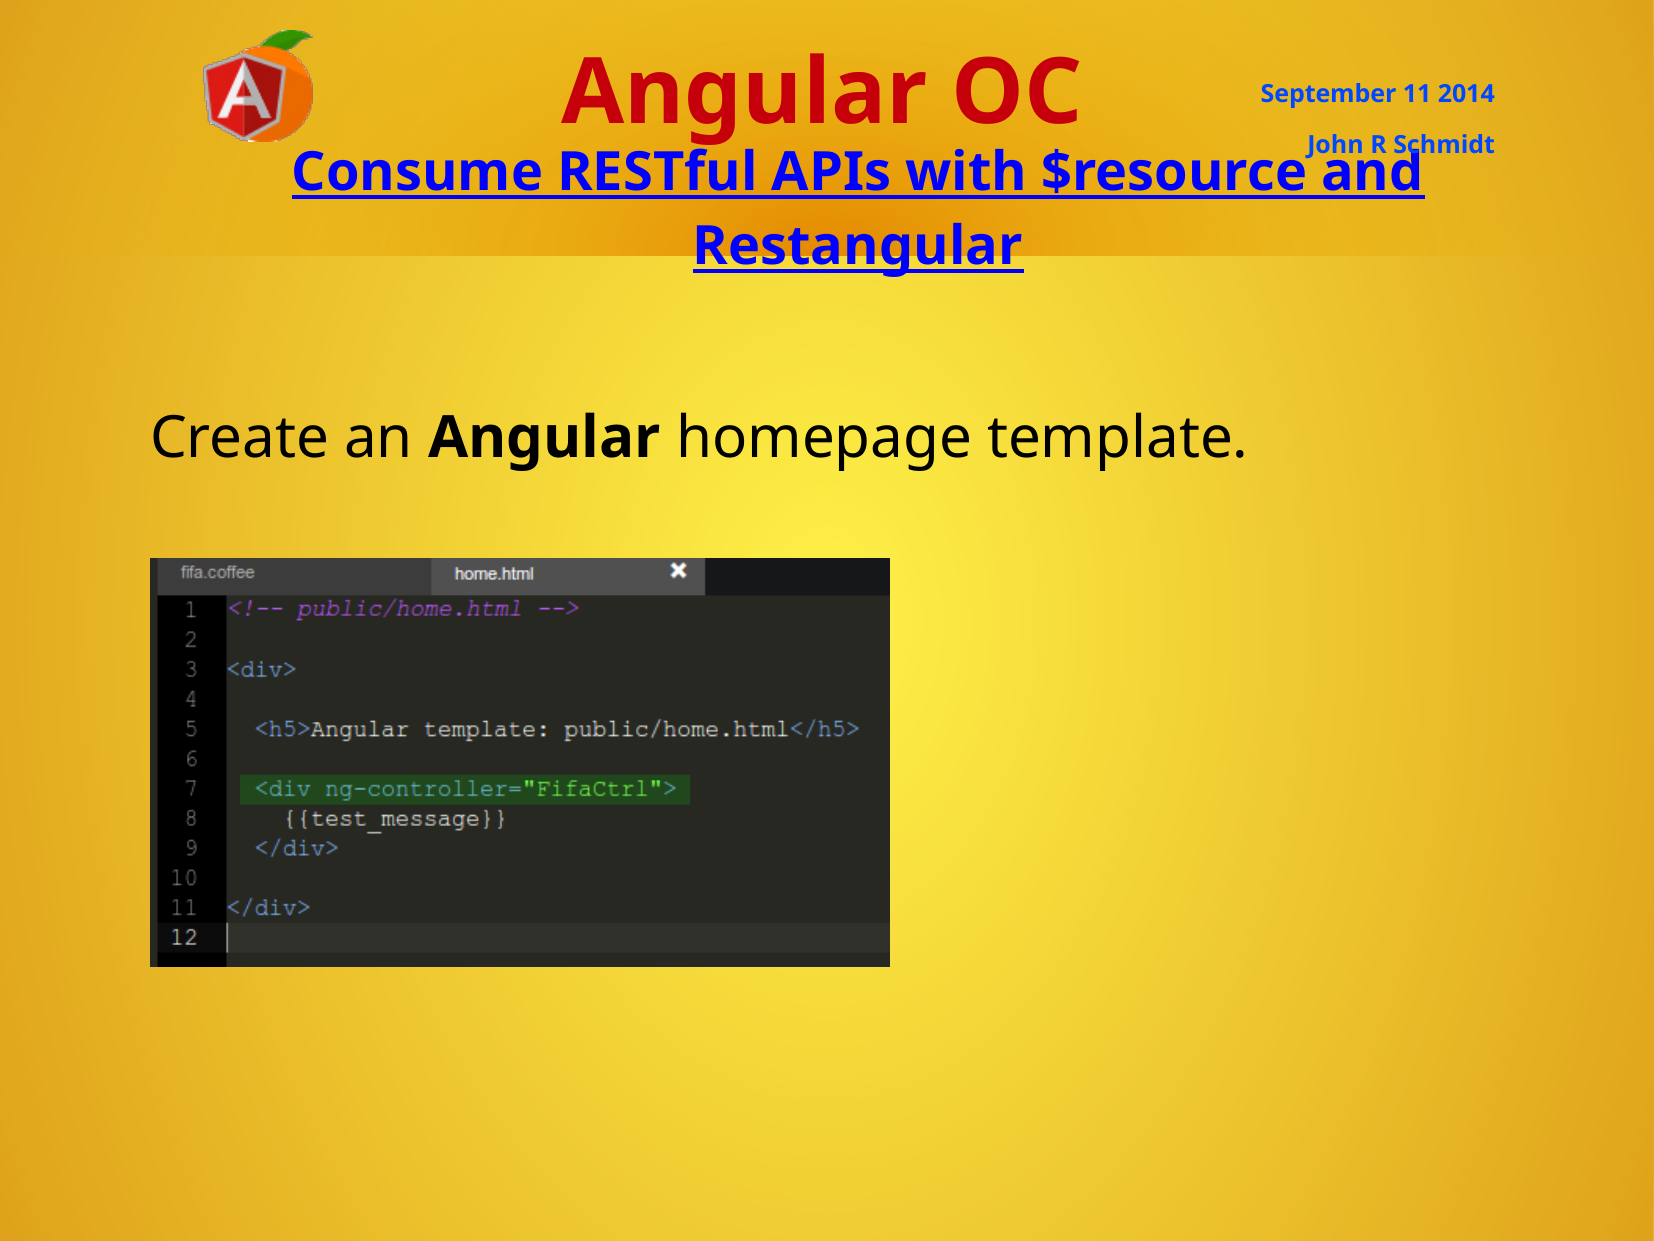

# Angular OC
September 11 2014
John R Schmidt
Consume RESTful APIs with $resource and Restangular
Create an Angular homepage template.